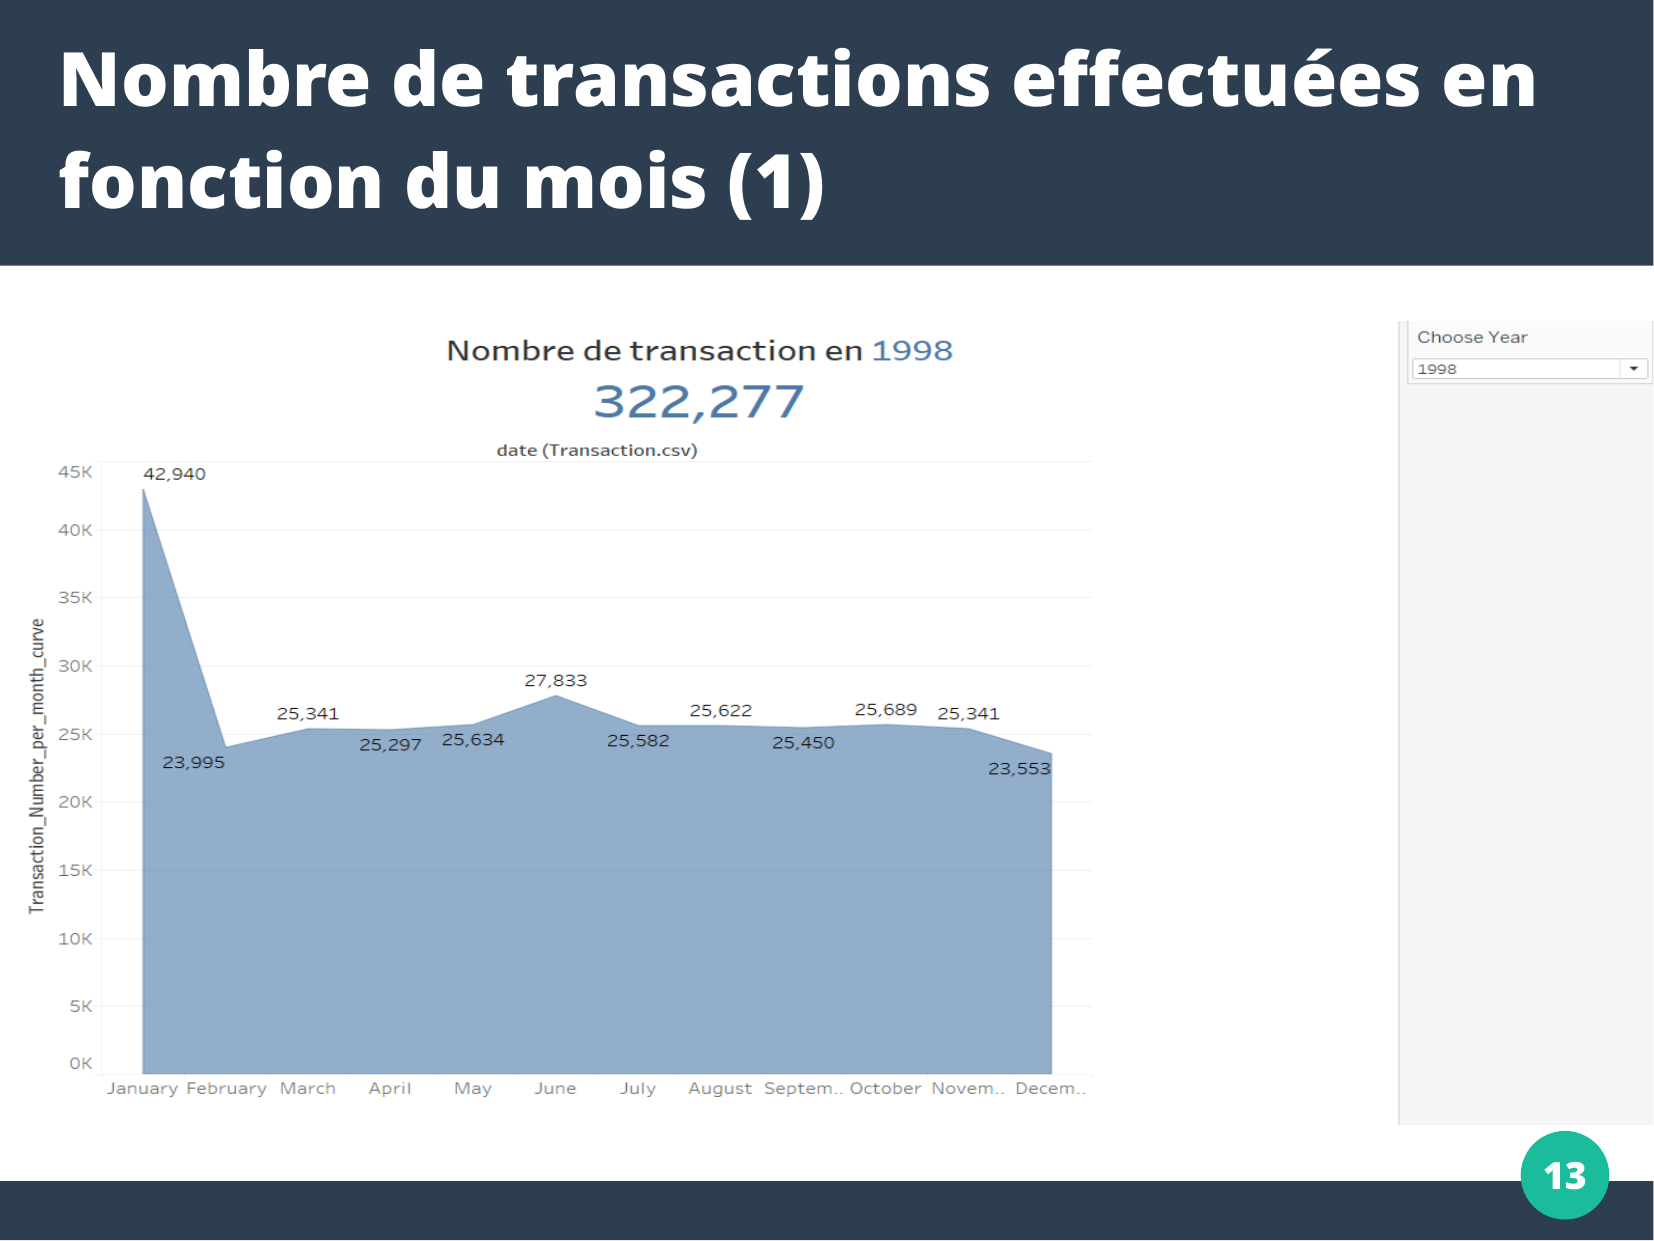

# Nombre de transactions effectuées en fonction du mois (1)
13